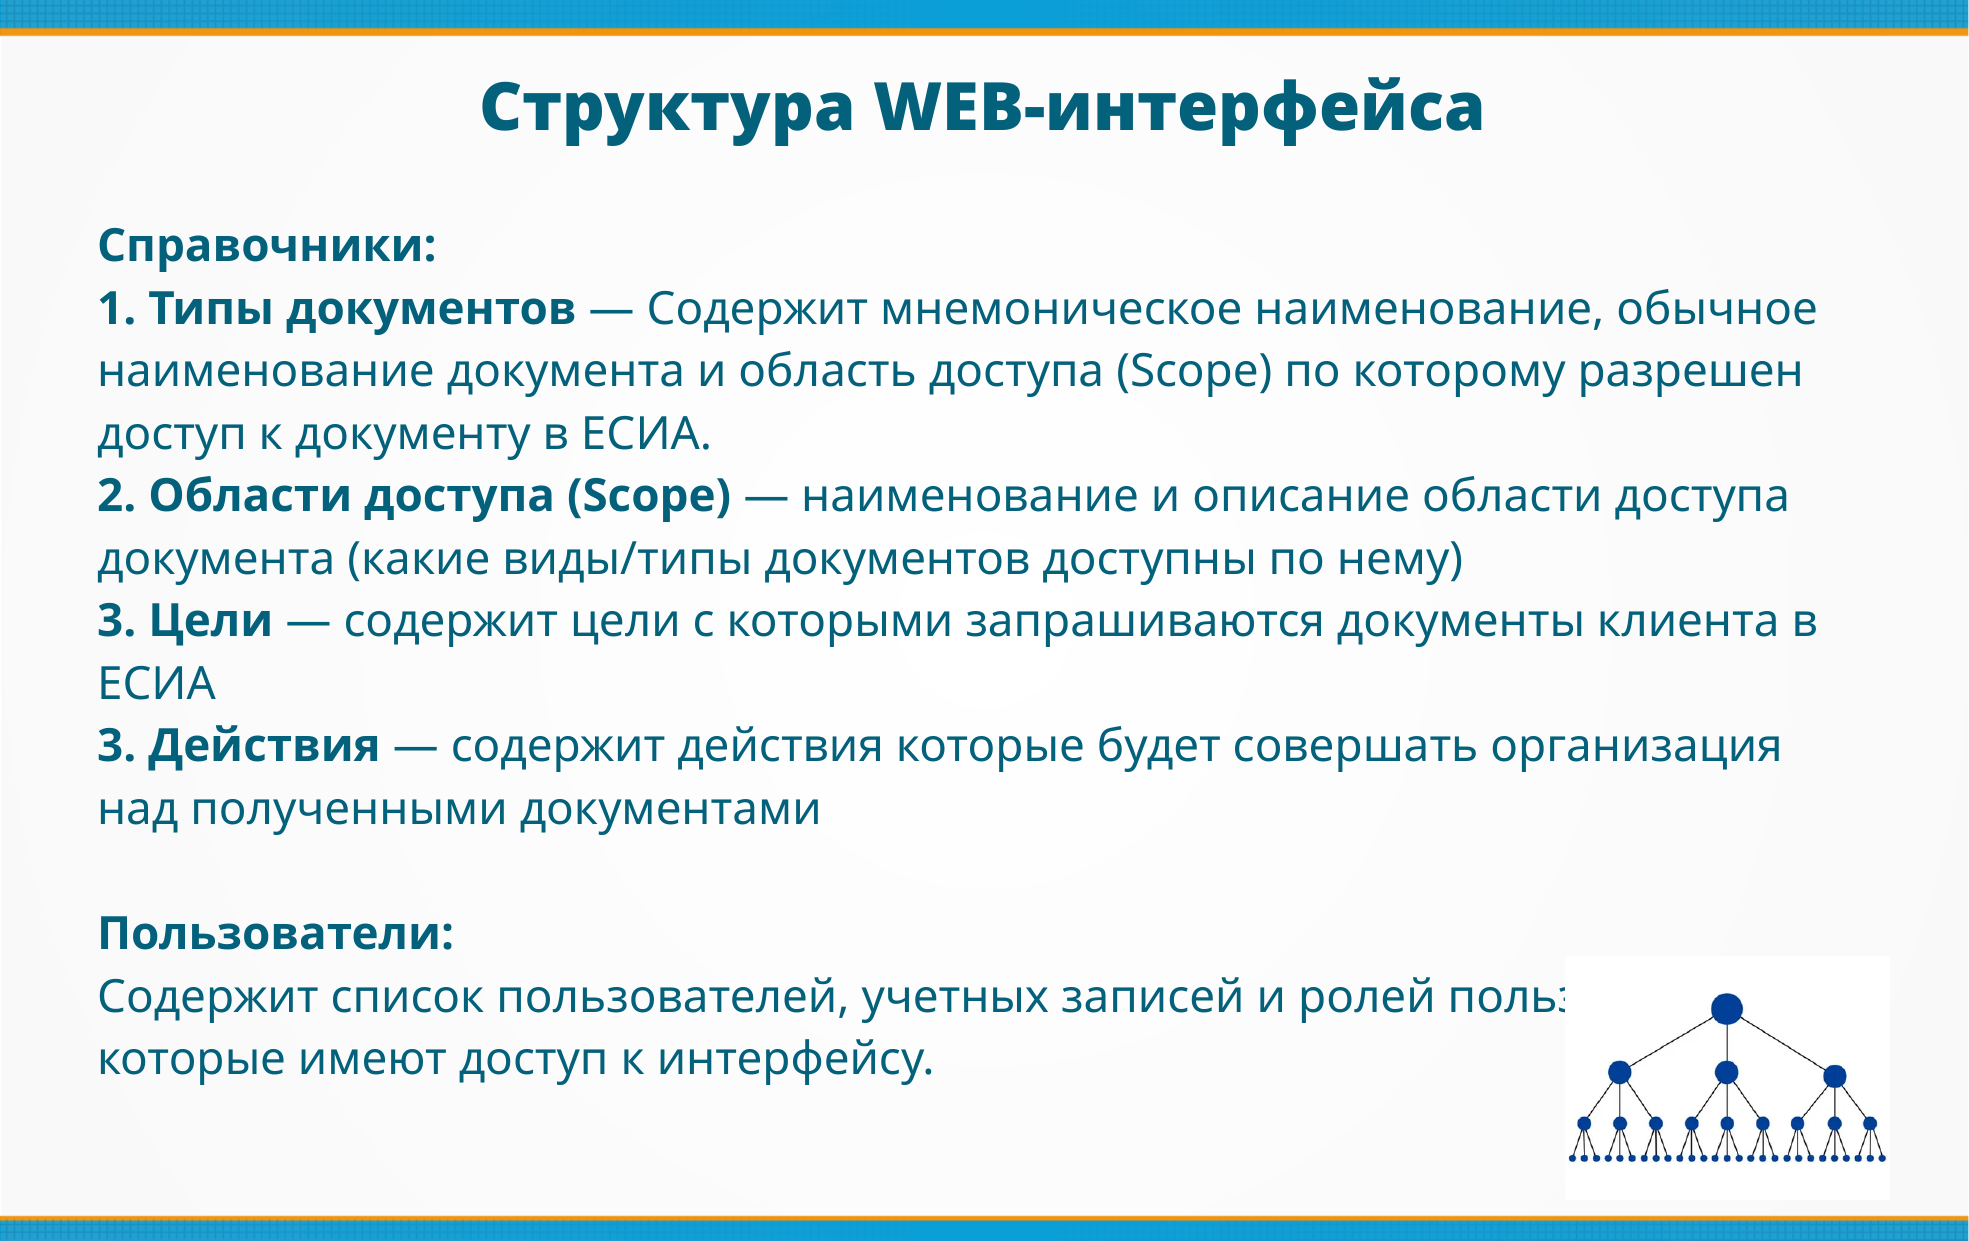

Структура WEB-интерфейса
Справочники:
1. Типы документов — Содержит мнемоническое наименование, обычное наименование документа и область доступа (Scope) по которому разрешен доступ к документу в ЕСИА.
2. Области доступа (Scope) — наименование и описание области доступа документа (какие виды/типы документов доступны по нему)
3. Цели — содержит цели с которыми запрашиваются документы клиента в ЕСИА
3. Действия — содержит действия которые будет совершать организация над полученными документами
Пользователи:
Содержит список пользователей, учетных записей и ролей пользователей, которые имеют доступ к интерфейсу.